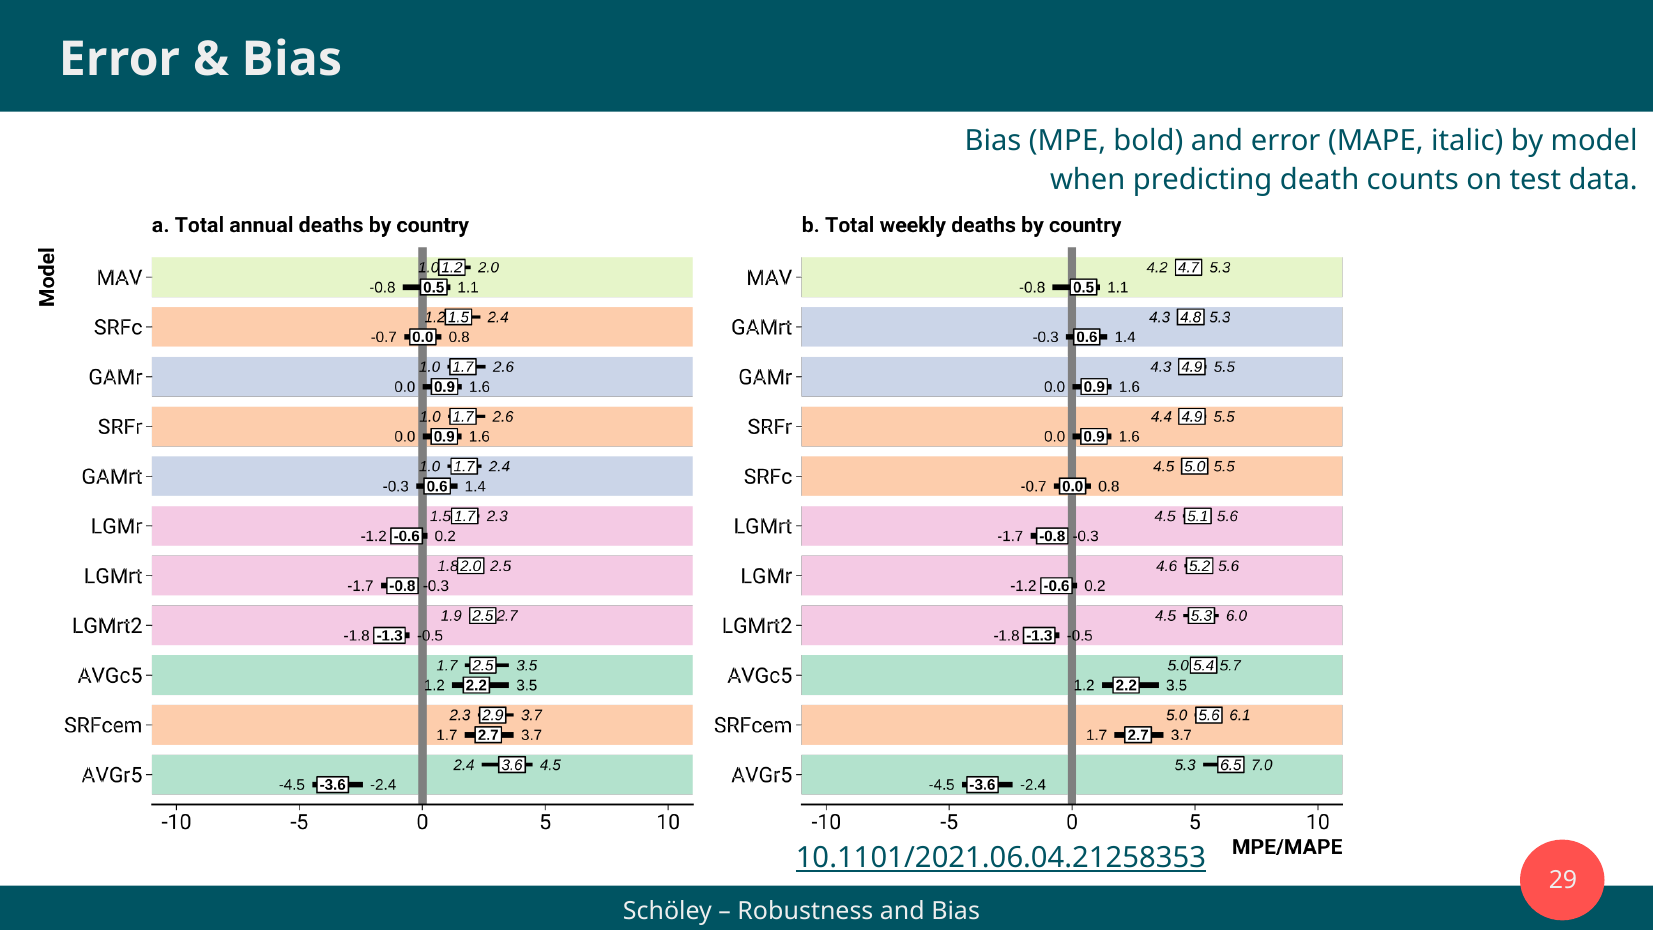

# Error & Bias
Bias (MPE, bold) and error (MAPE, italic) by model when predicting death counts on test data.
10.1101/2021.06.04.21258353
29
Schöley – Robustness and Bias